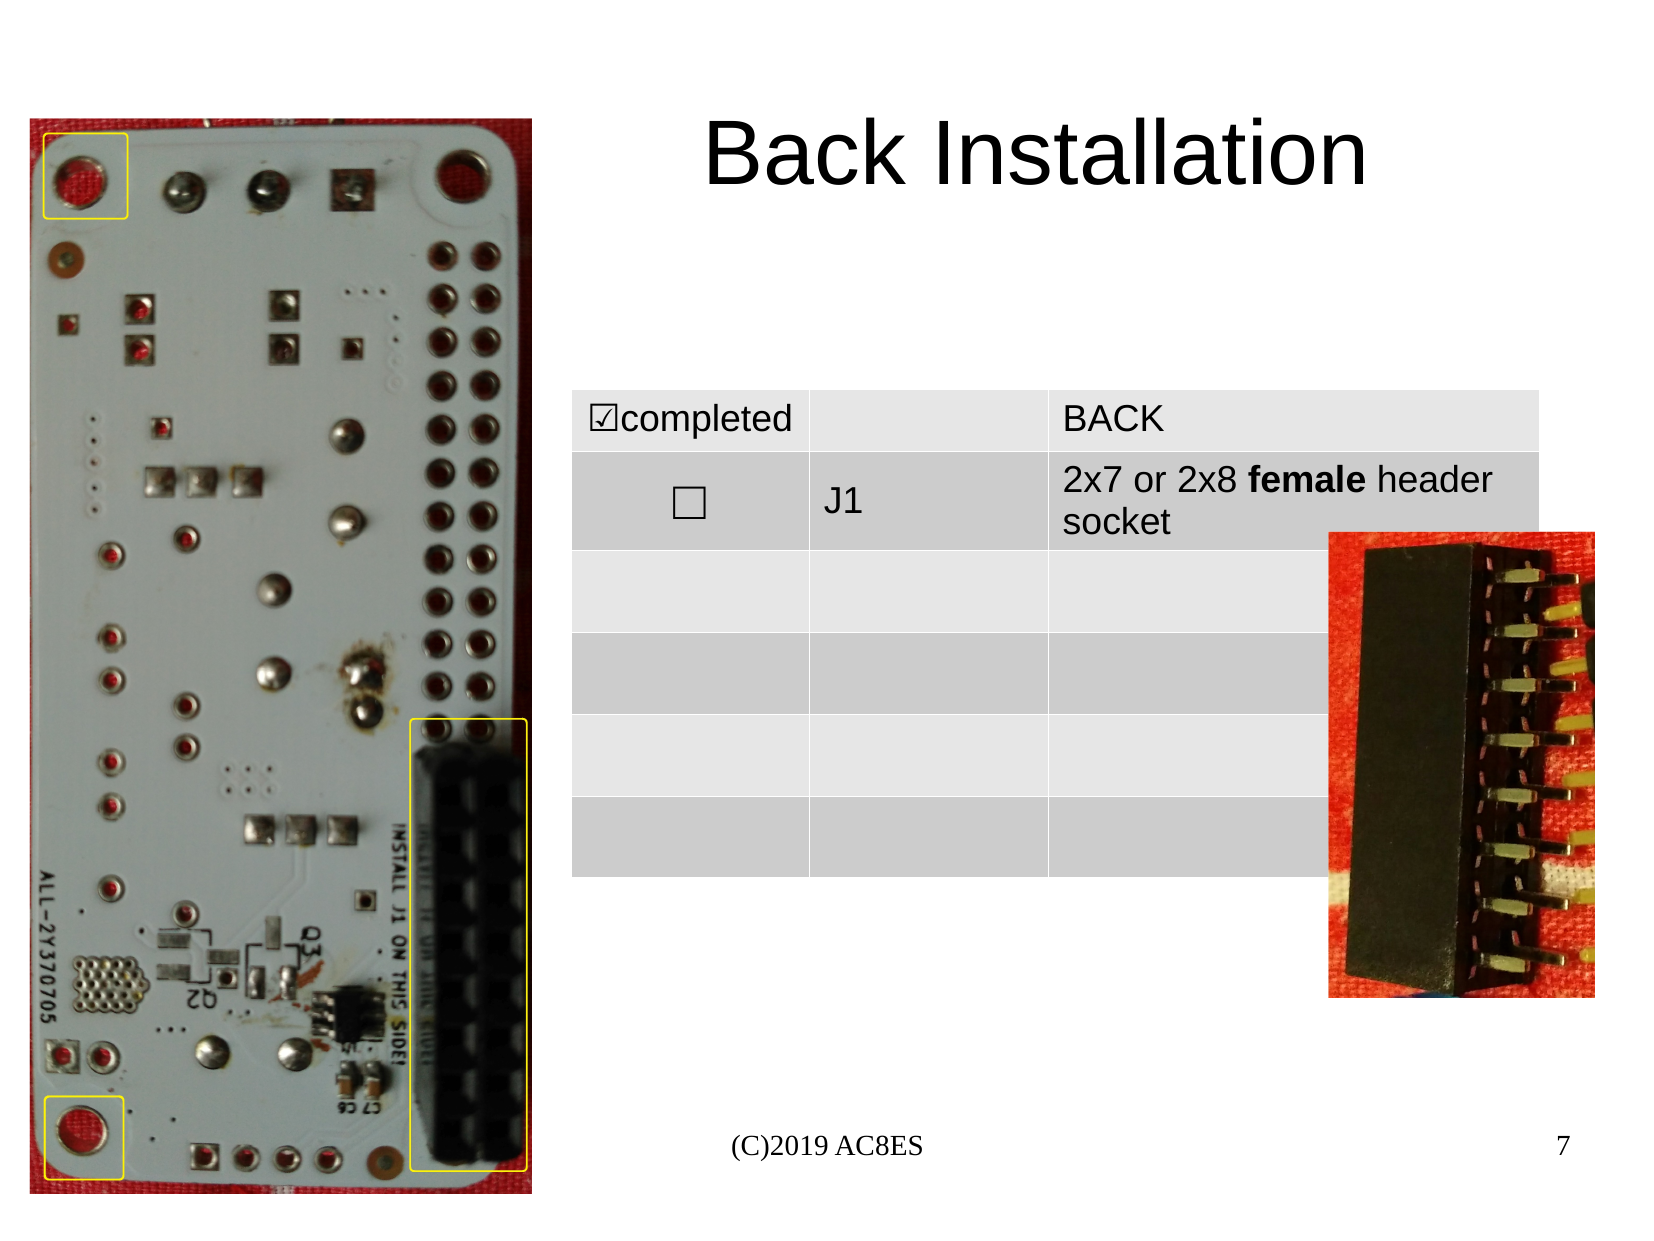

# Back Installation
| ☑completed | | BACK |
| --- | --- | --- |
| □ | J1 | 2x7 or 2x8 female header socket |
| | | |
| | | |
| | | |
| | | |
(C)2019 AC8ES
7